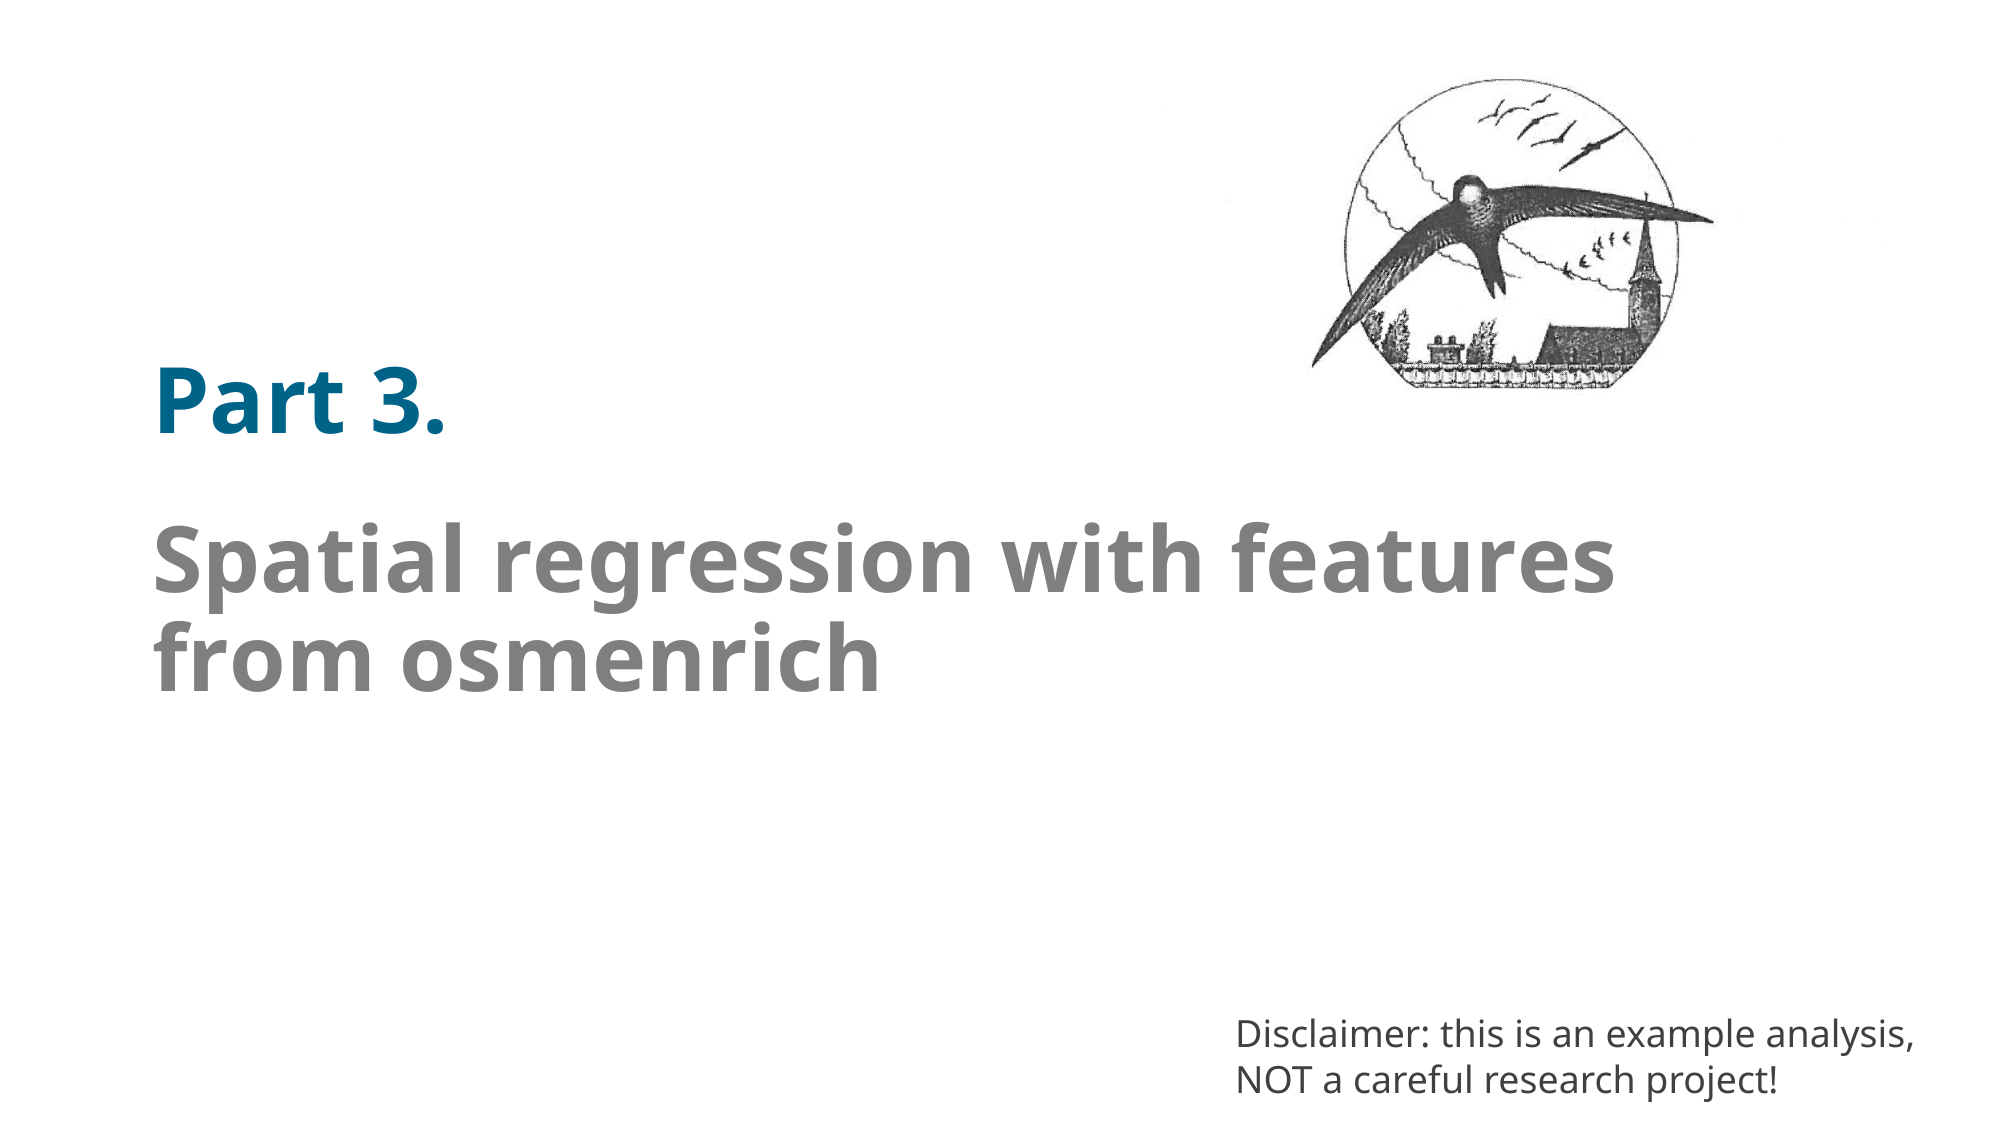

# Part 3.
Spatial regression with features from osmenrich
Disclaimer: this is an example analysis,
NOT a careful research project!